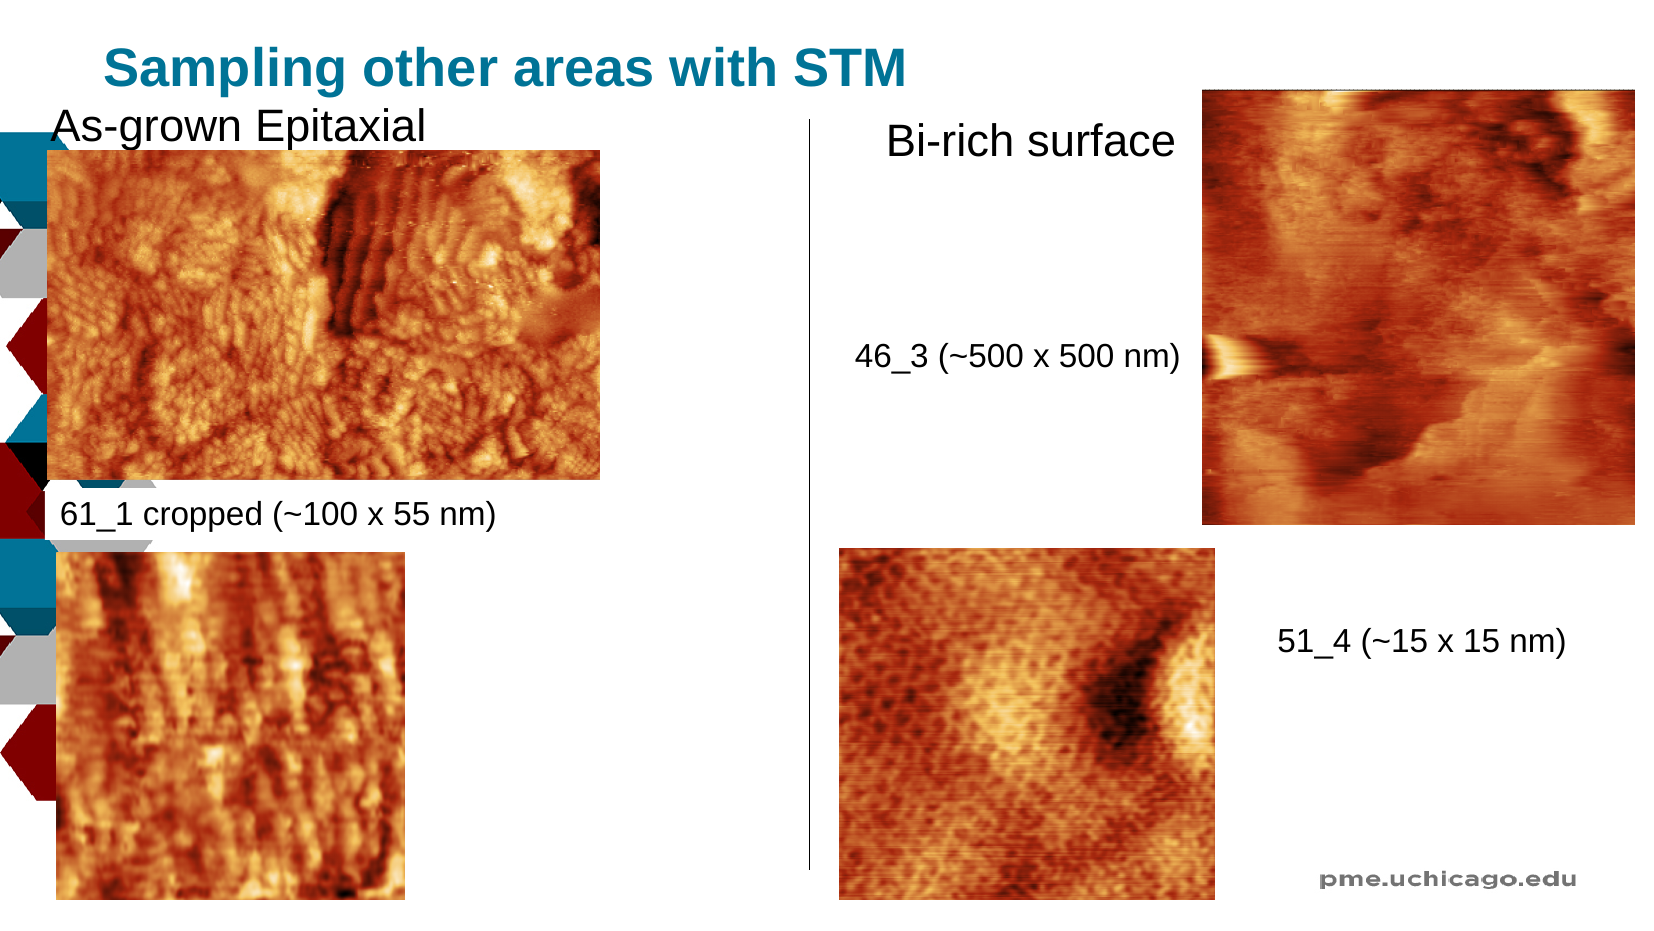

Sampling other areas with STM
As-grown Epitaxial
Bi-rich surface
46_3 (~500 x 500 nm)
61_1 cropped (~100 x 55 nm)
51_4 (~15 x 15 nm)